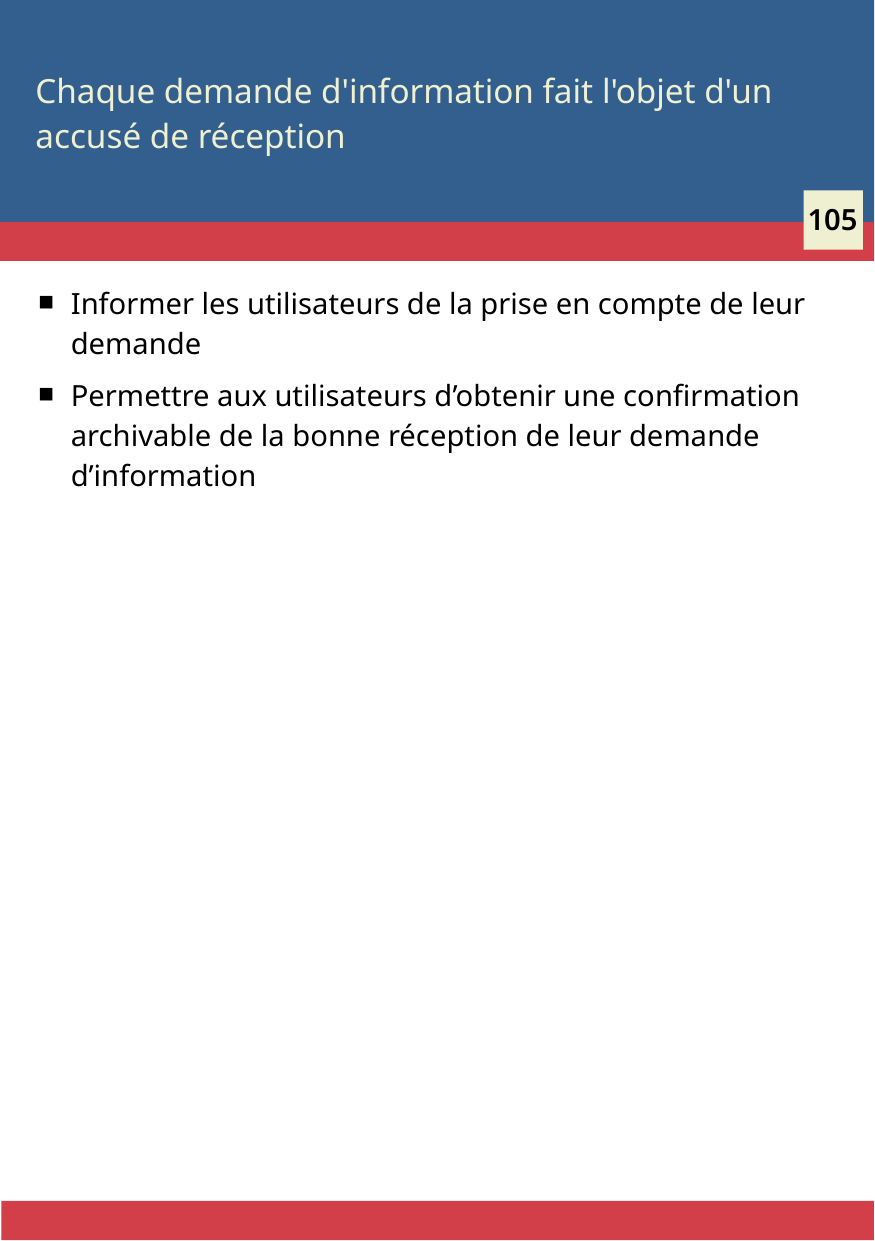

# Chaque demande d'information fait l'objet d'un accusé de réception
105
Informer les utilisateurs de la prise en compte de leur demande
Permettre aux utilisateurs d’obtenir une confirmation archivable de la bonne réception de leur demande d’information